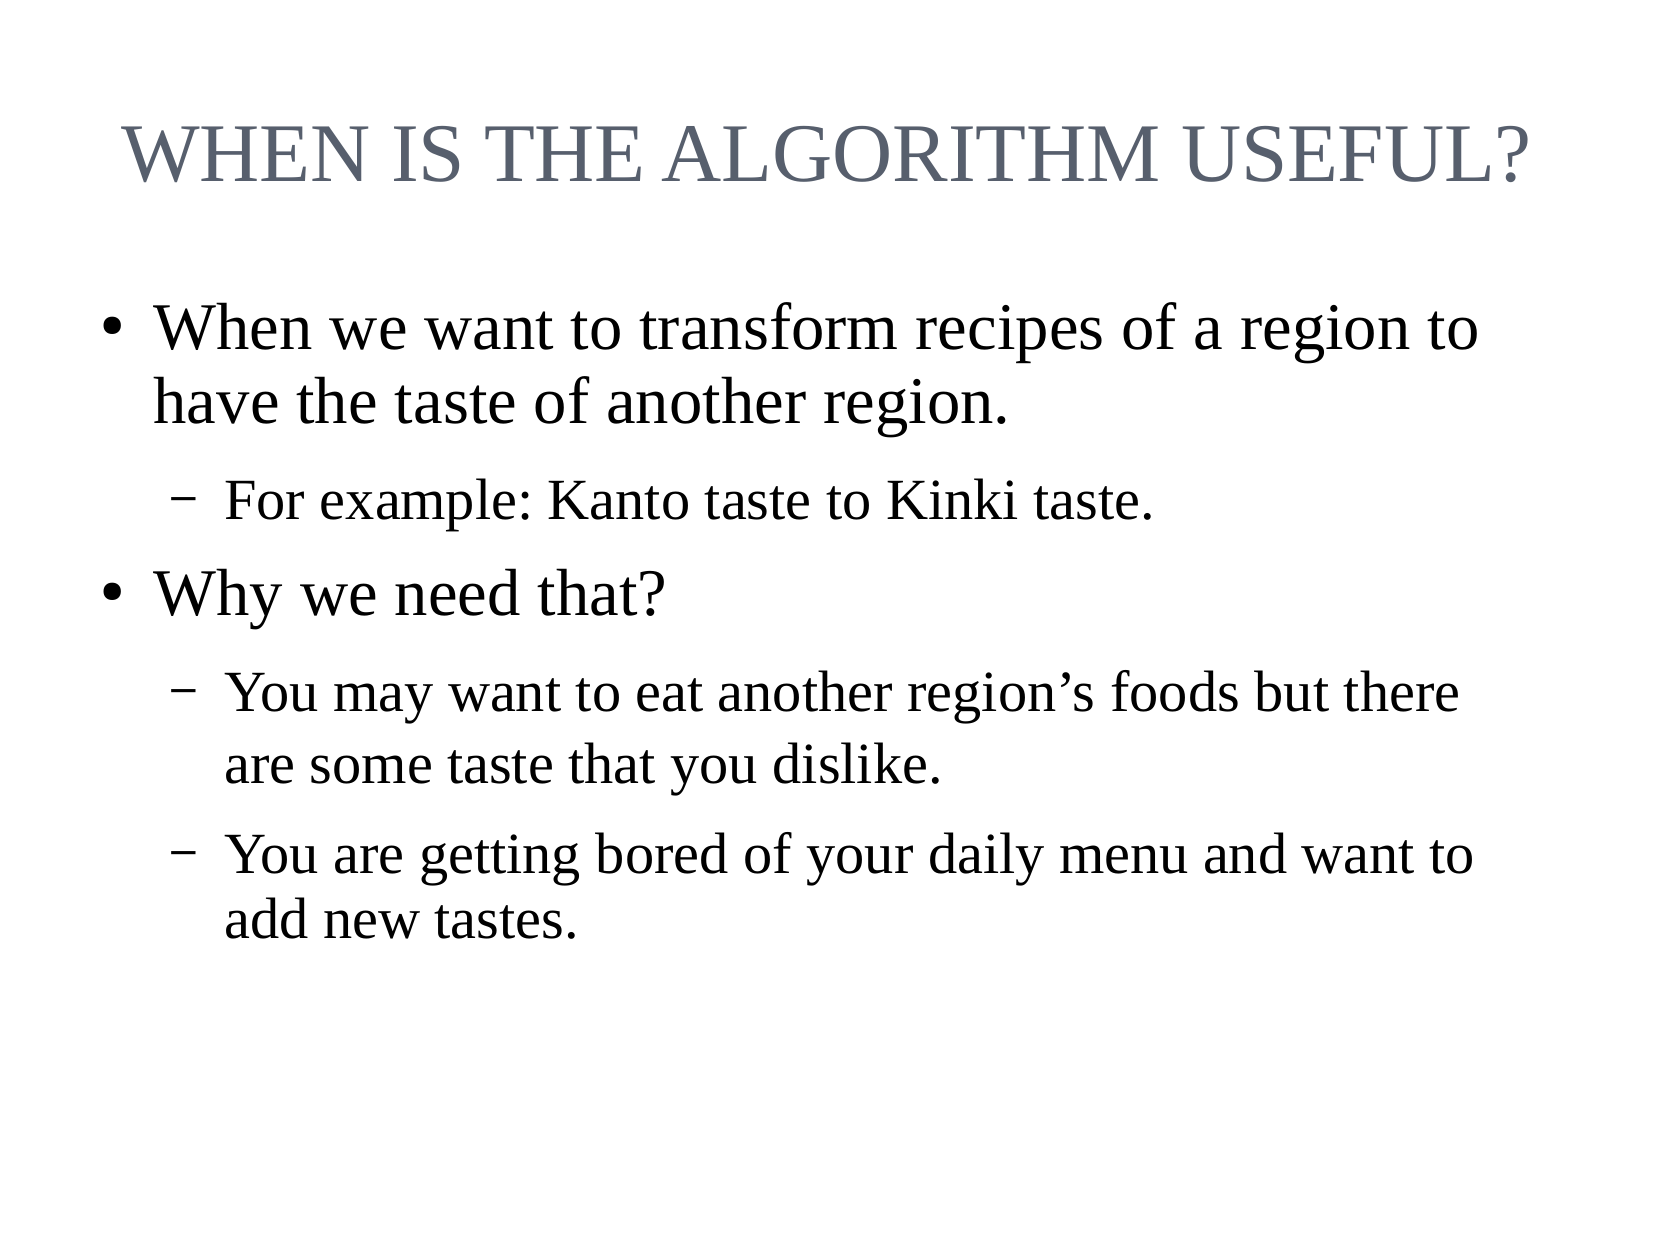

# WHEN IS THE ALGORITHM USEFUL?
When we want to transform recipes of a region to have the taste of another region.
For example: Kanto taste to Kinki taste.
Why we need that?
You may want to eat another region’s foods but there are some taste that you dislike.
You are getting bored of your daily menu and want to add new tastes.